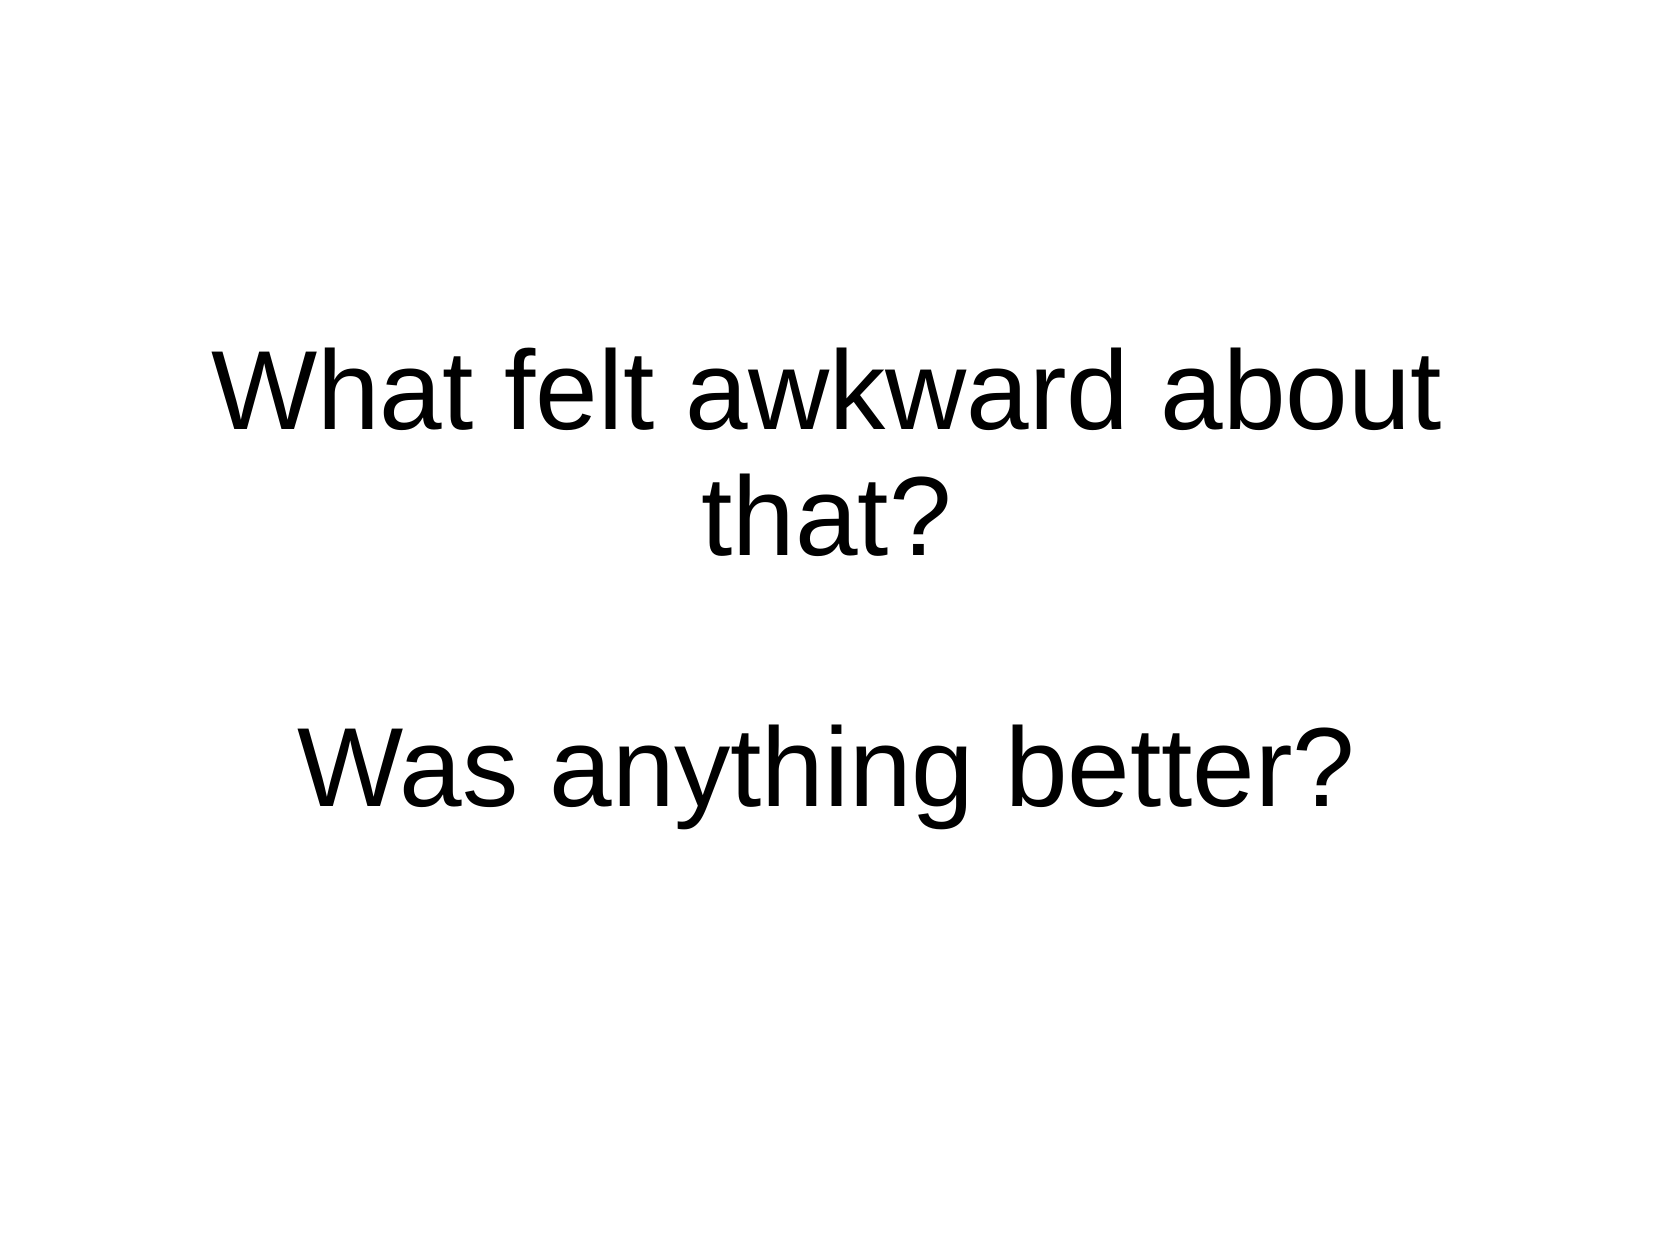

# What felt awkward about that?
Was anything better?